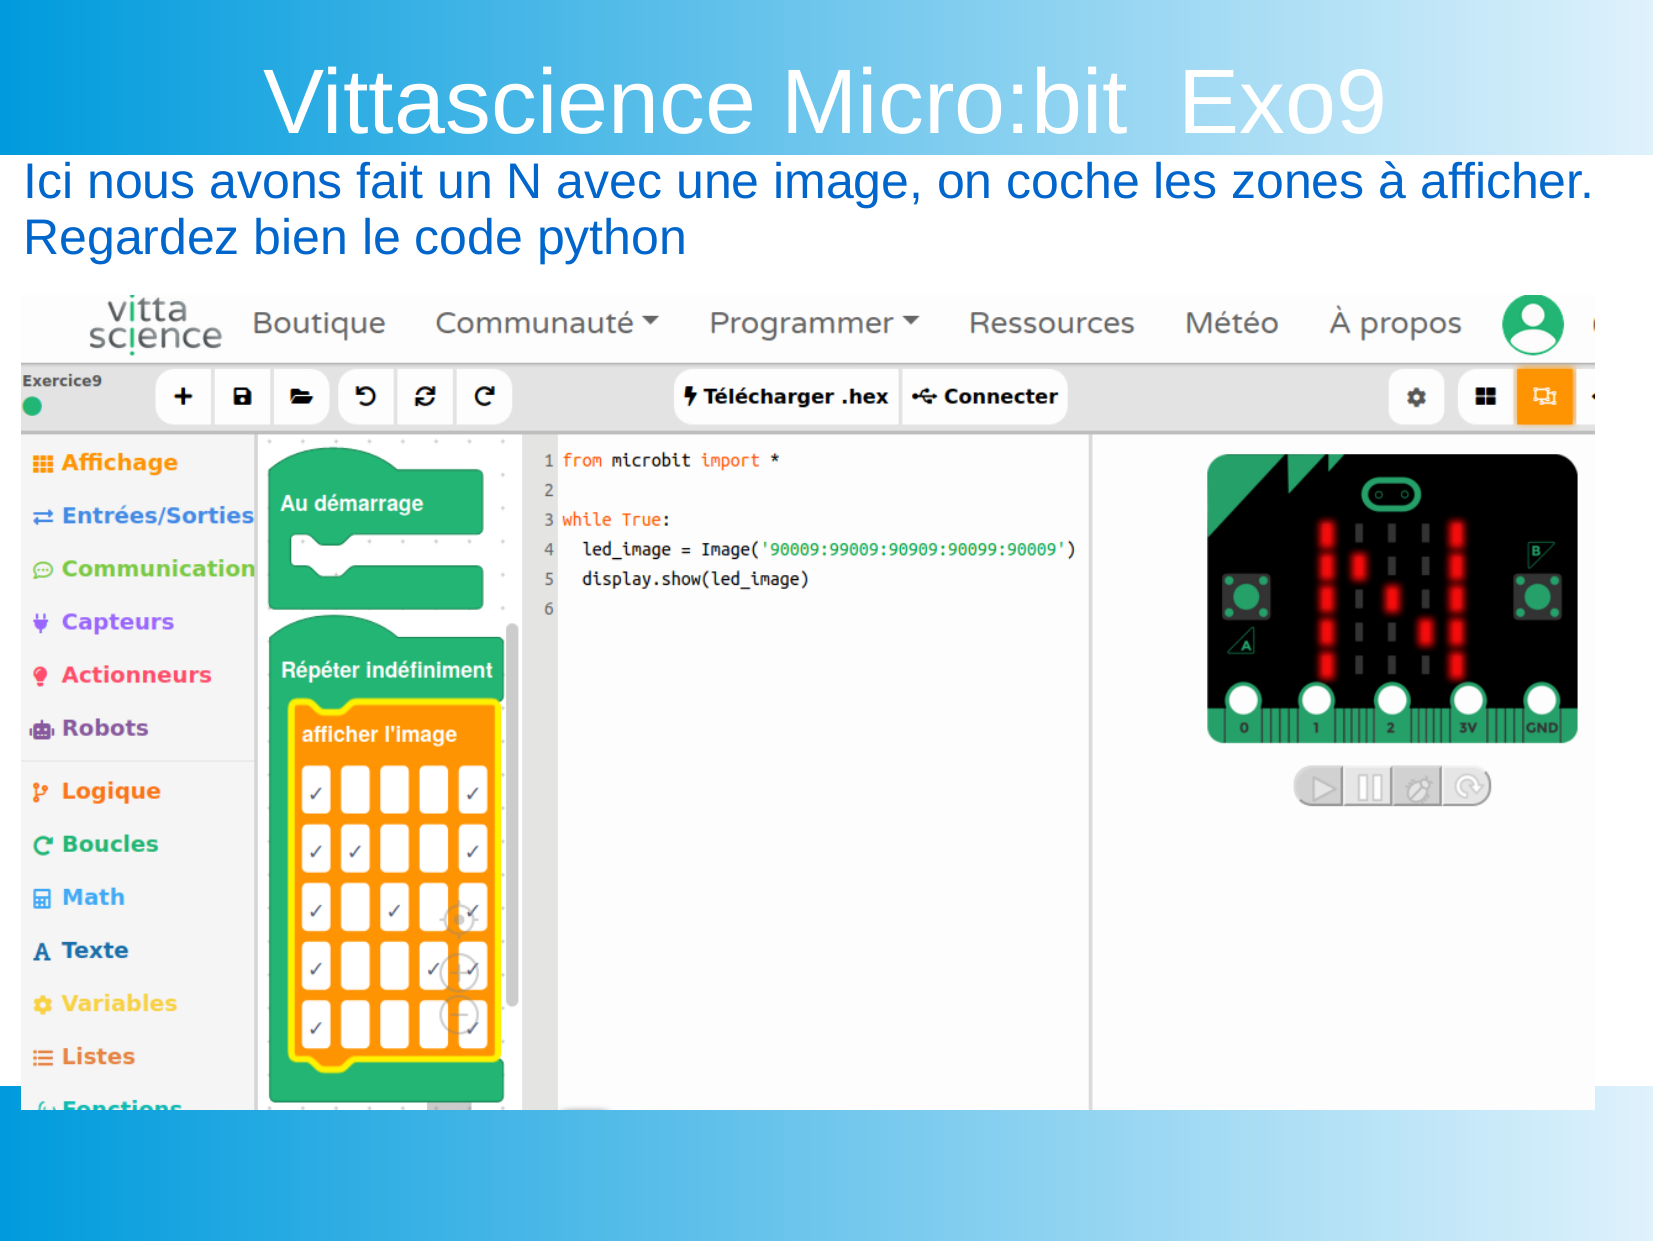

# Vittascience Micro:bit Exo9
Ici nous avons fait un N avec une image, on coche les zones à afficher.
Regardez bien le code python